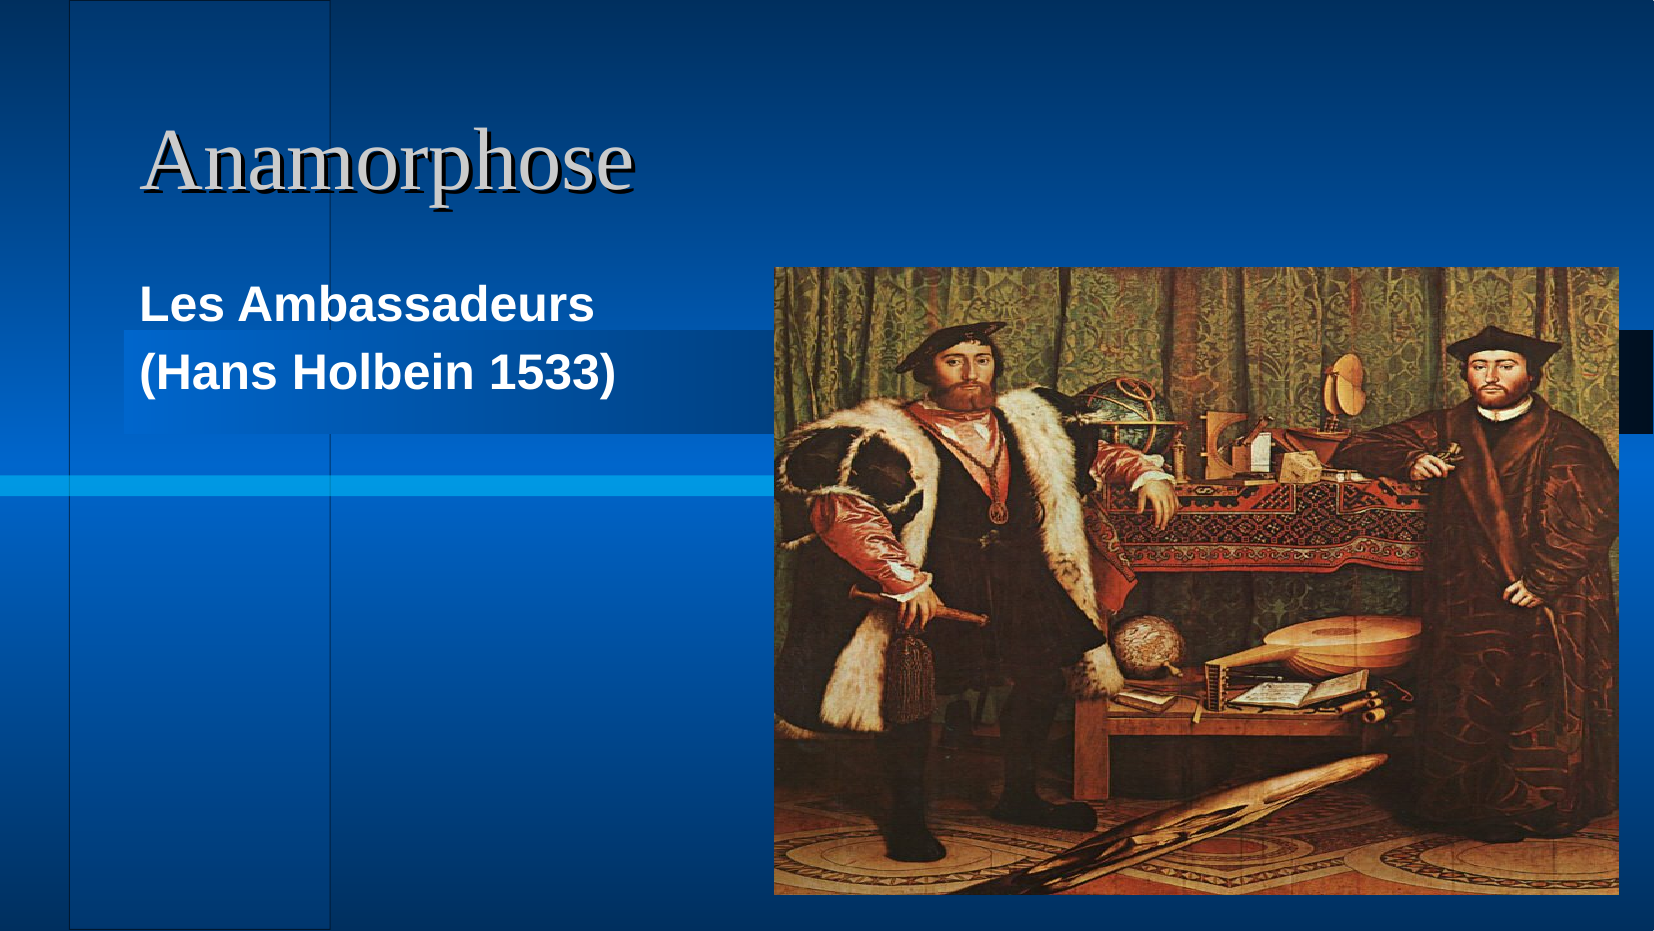

# Anamorphose
Les Ambassadeurs
(Hans Holbein 1533)